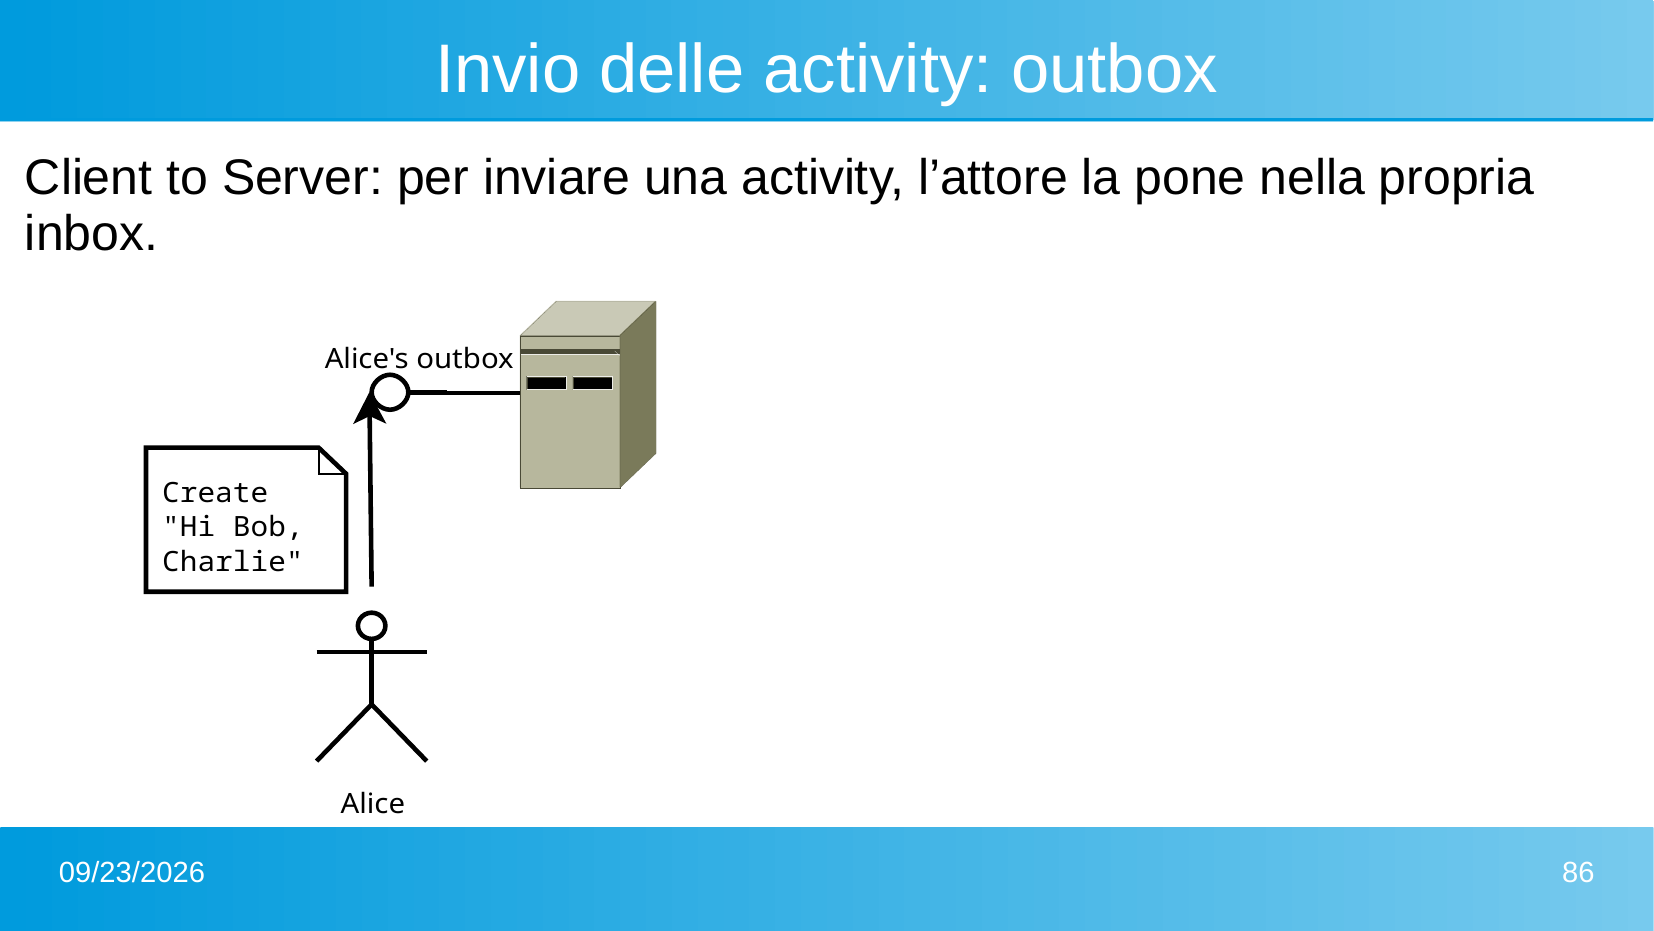

# Invio delle activity: outbox
Client to Server: per inviare una activity, l’attore la pone nella propria inbox.
86